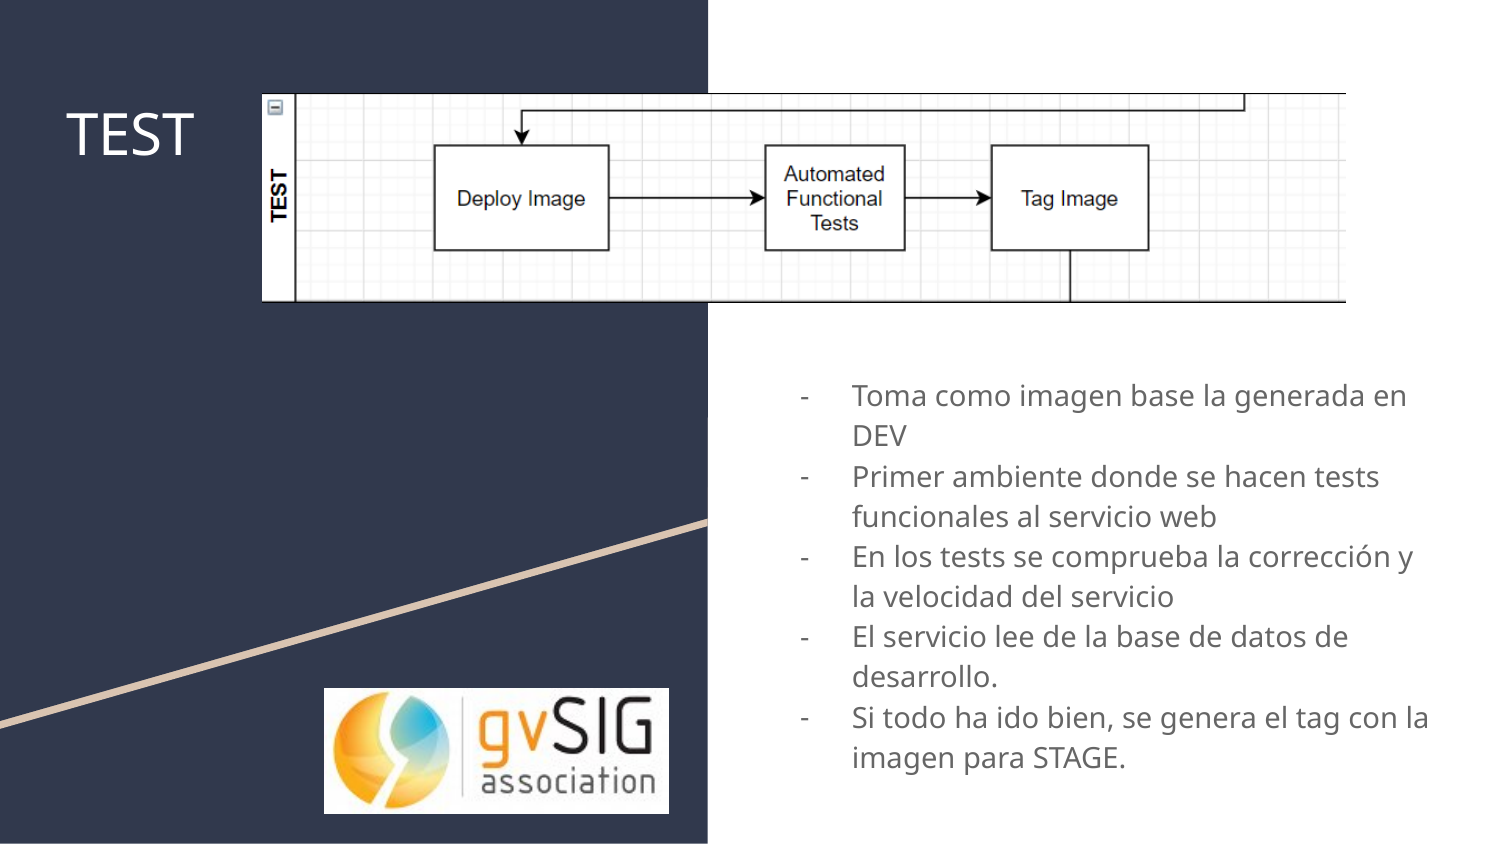

# TEST
Toma como imagen base la generada en DEV
Primer ambiente donde se hacen tests funcionales al servicio web
En los tests se comprueba la corrección y la velocidad del servicio
El servicio lee de la base de datos de desarrollo.
Si todo ha ido bien, se genera el tag con la imagen para STAGE.